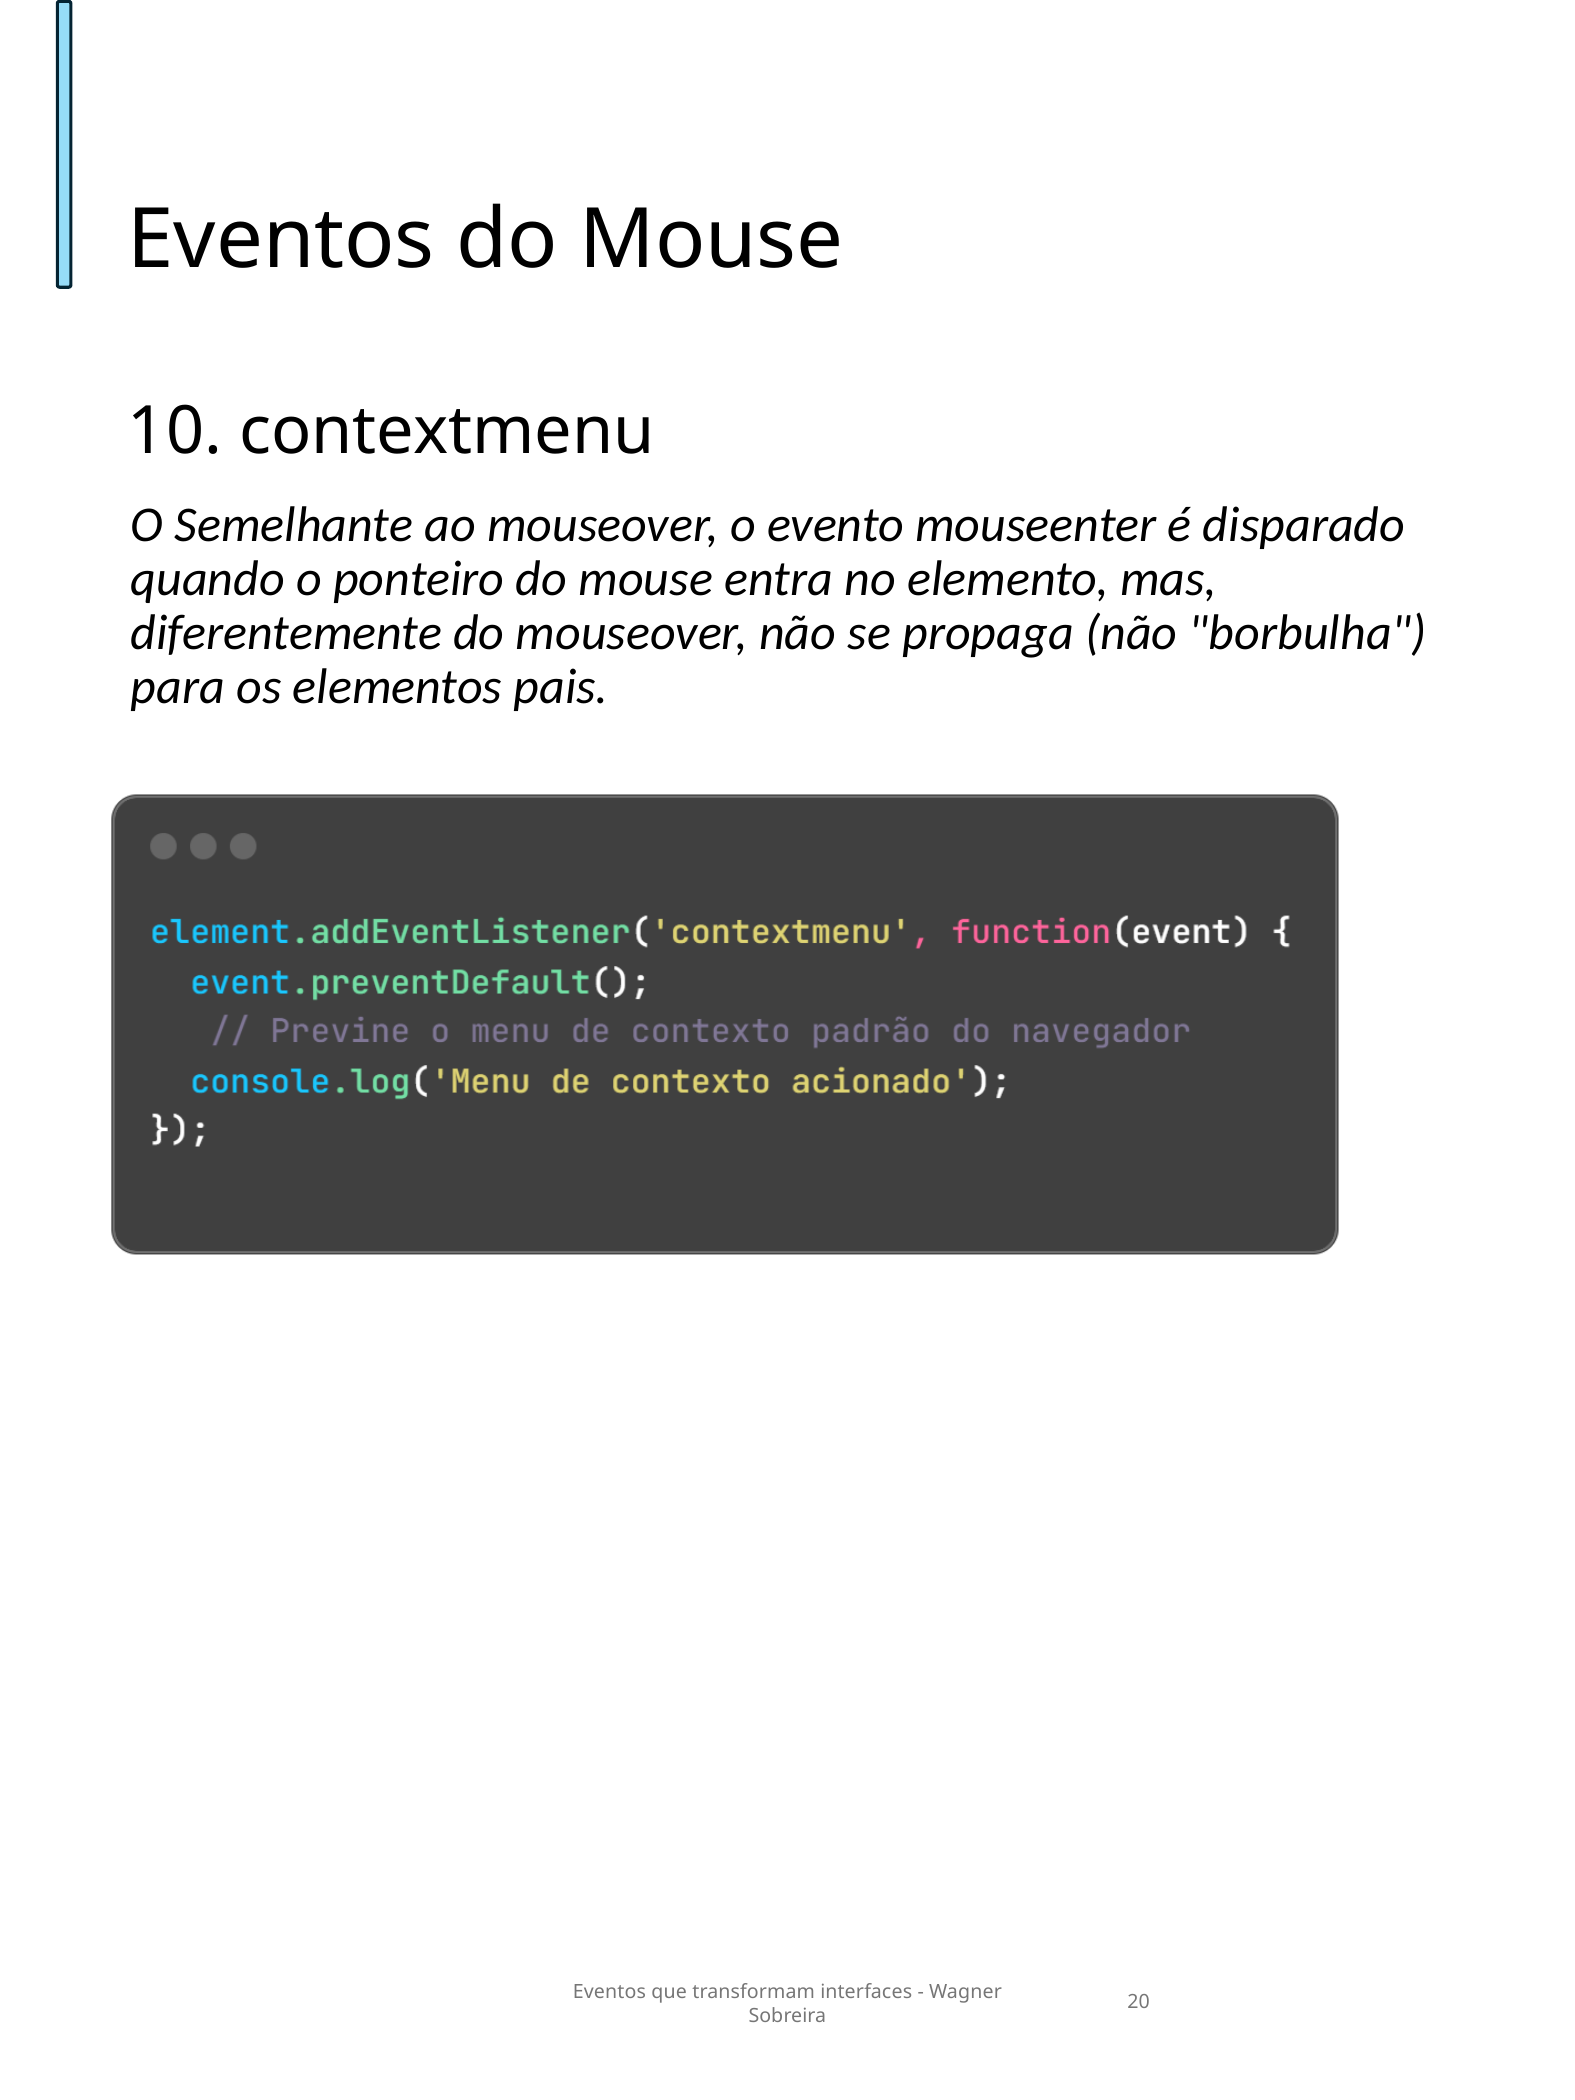

Eventos do Mouse
10. contextmenu
O Semelhante ao mouseover, o evento mouseenter é disparado quando o ponteiro do mouse entra no elemento, mas, diferentemente do mouseover, não se propaga (não "borbulha") para os elementos pais.
Eventos que transformam interfaces - Wagner Sobreira